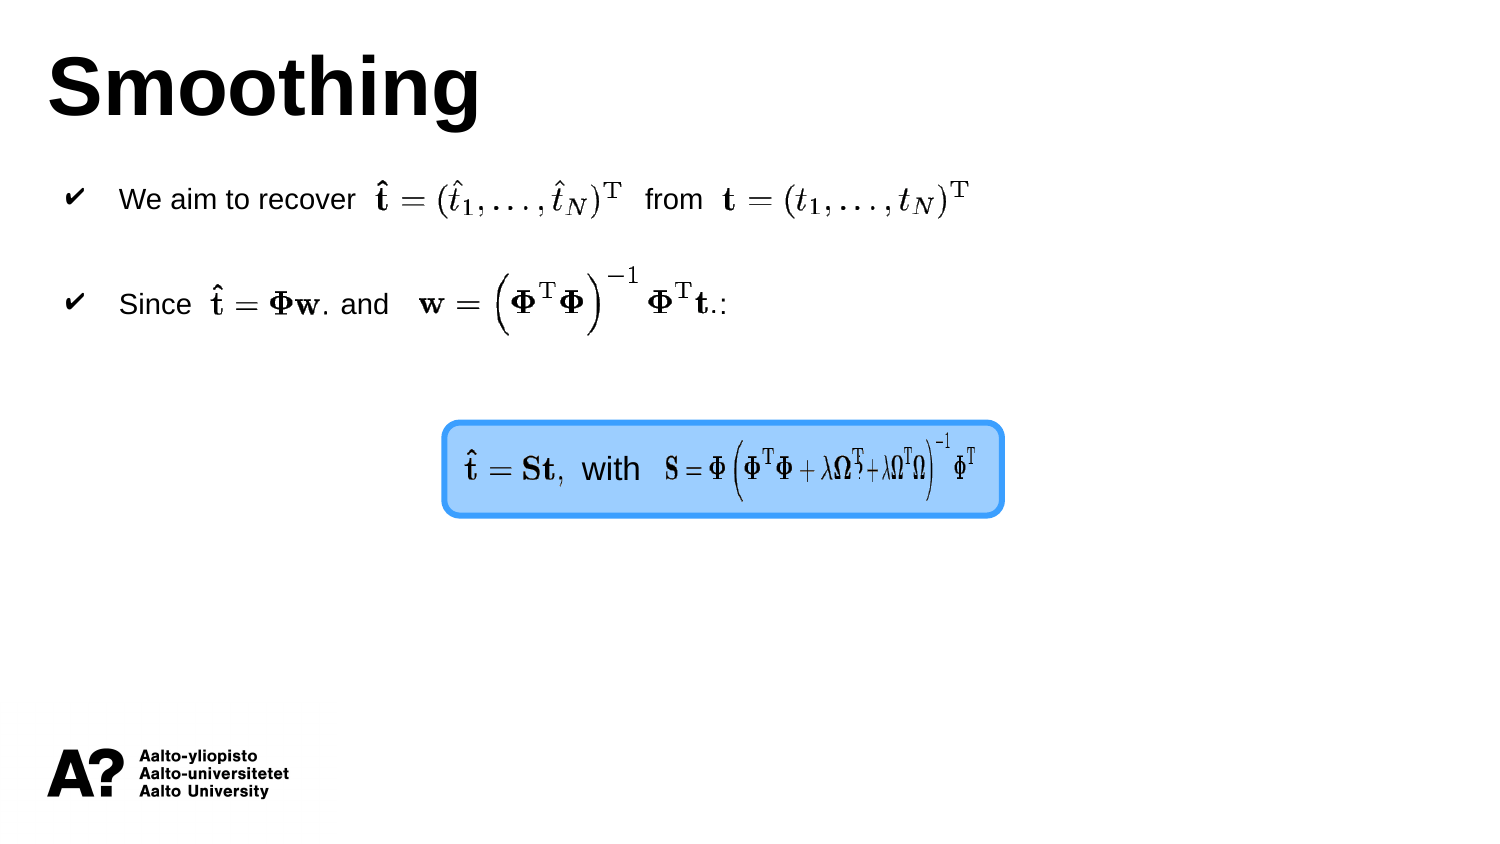

# Smoothing
We aim to recover from
Since and :
 with